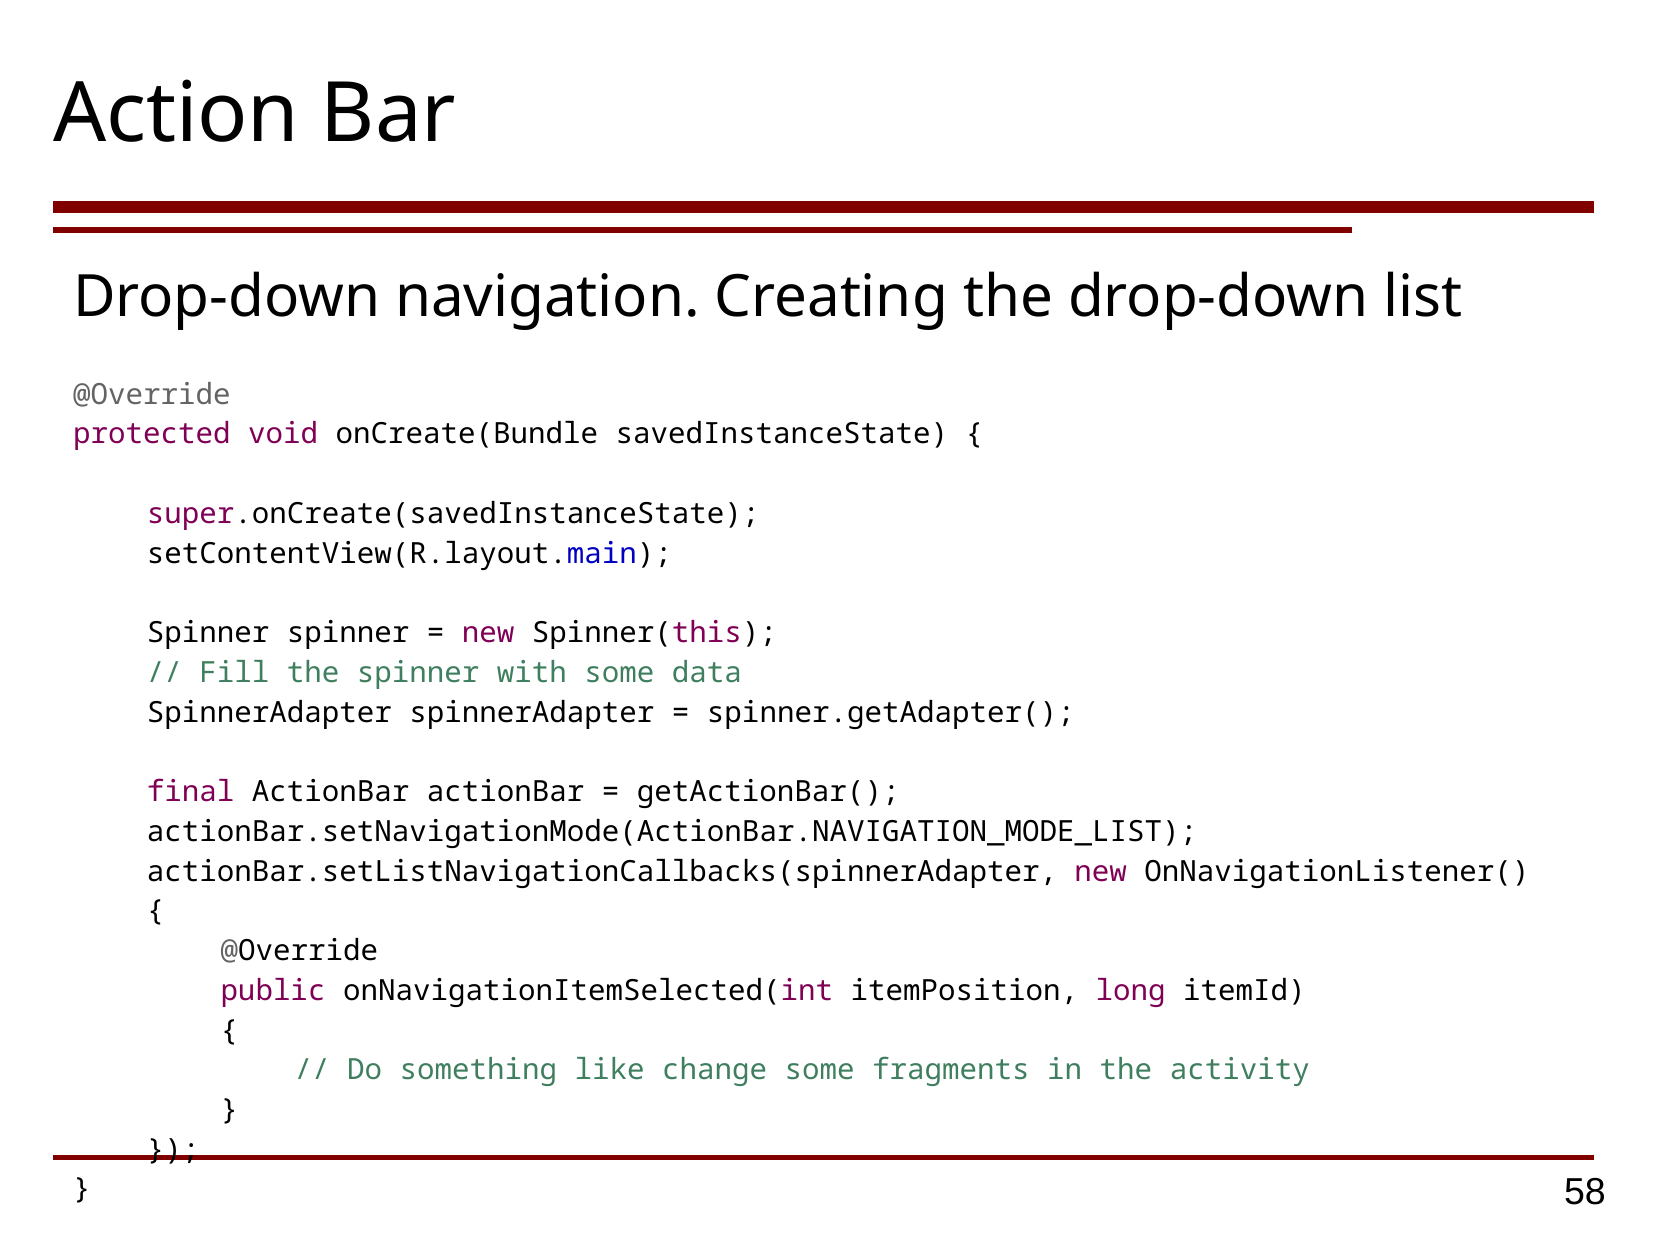

# Action Bar
Drop-down navigation. Creating the drop-down list
@Override
protected void onCreate(Bundle savedInstanceState) {
	super.onCreate(savedInstanceState);
	setContentView(R.layout.main);
	Spinner spinner = new Spinner(this);
	// Fill the spinner with some data
	SpinnerAdapter spinnerAdapter = spinner.getAdapter();
	final ActionBar actionBar = getActionBar();
	actionBar.setNavigationMode(ActionBar.NAVIGATION_MODE_LIST);
	actionBar.setListNavigationCallbacks(spinnerAdapter, new OnNavigationListener()
	{
		@Override
		public onNavigationItemSelected(int itemPosition, long itemId)
		{
			// Do something like change some fragments in the activity
		}
	});
}